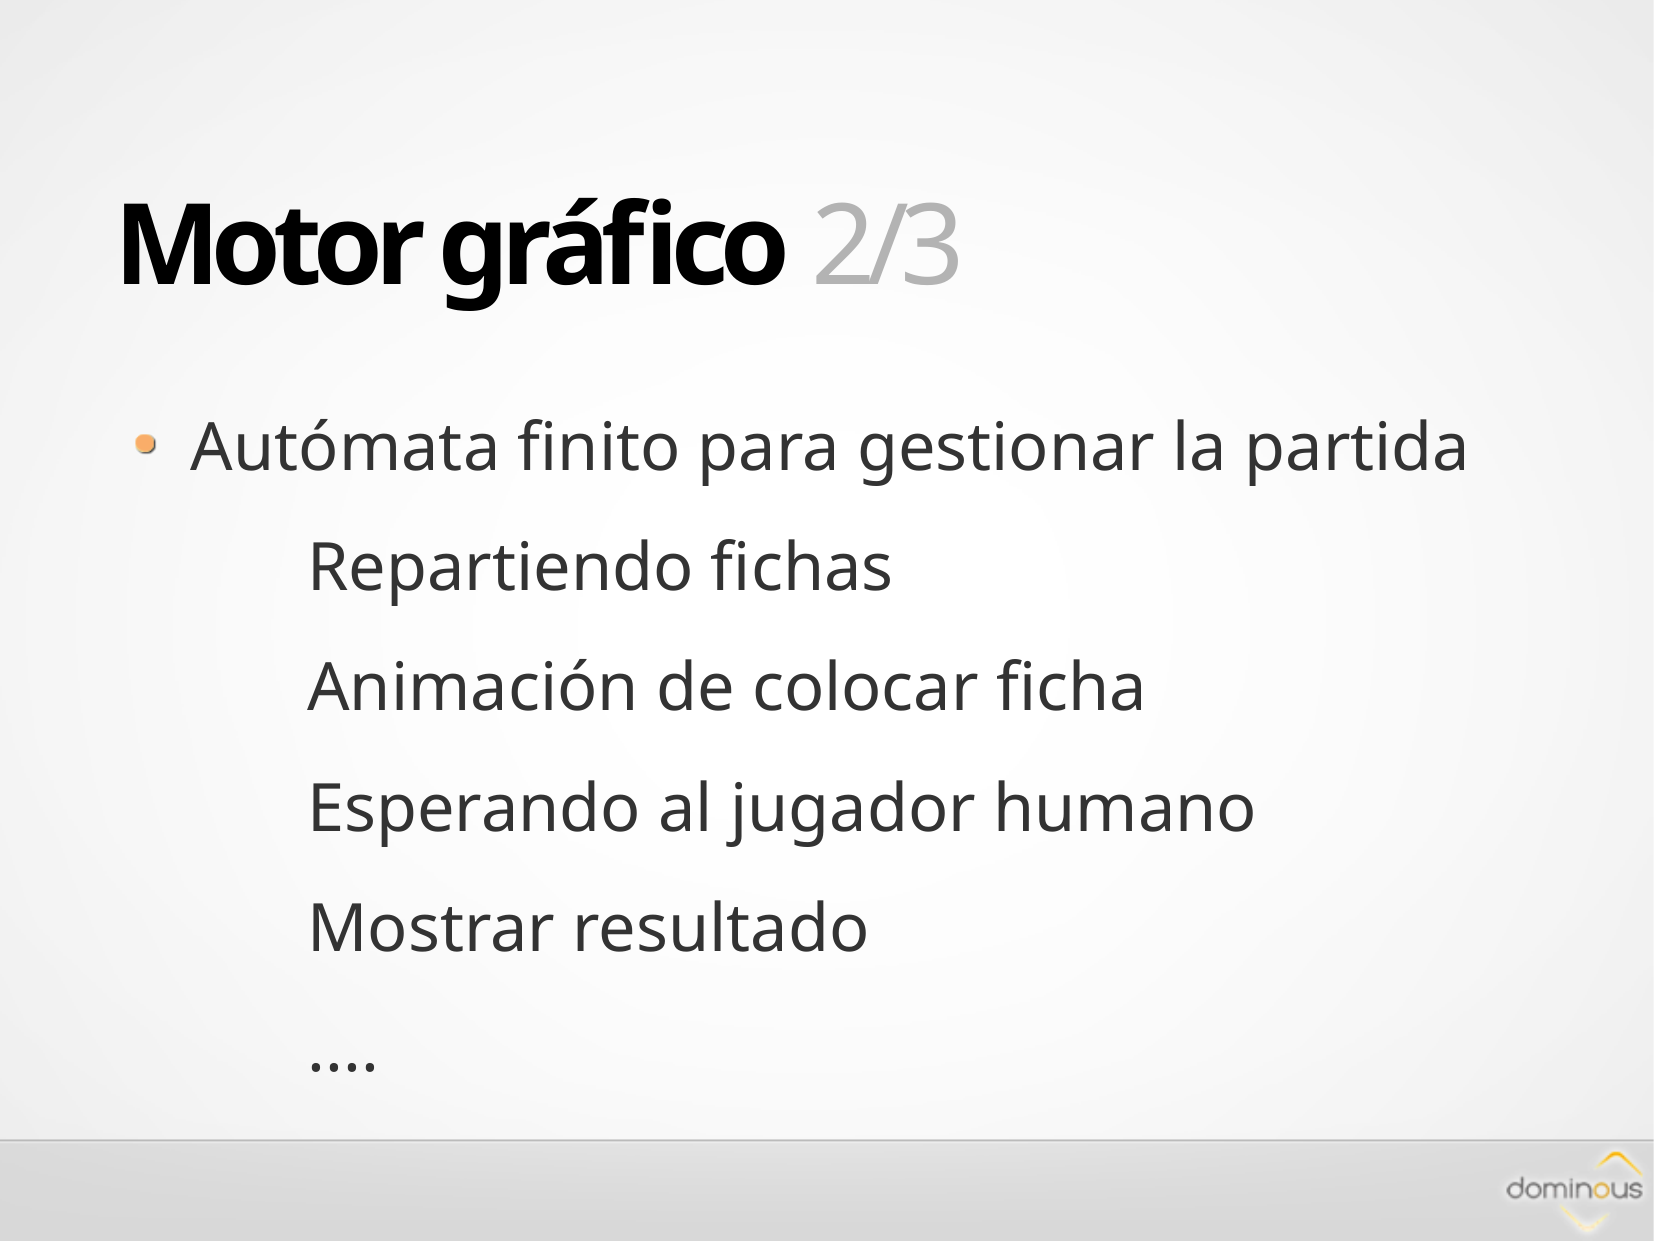

Motor gráfico 2/3
Autómata finito para gestionar la partida
 Repartiendo fichas
 Animación de colocar ficha
 Esperando al jugador humano
 Mostrar resultado
 ....